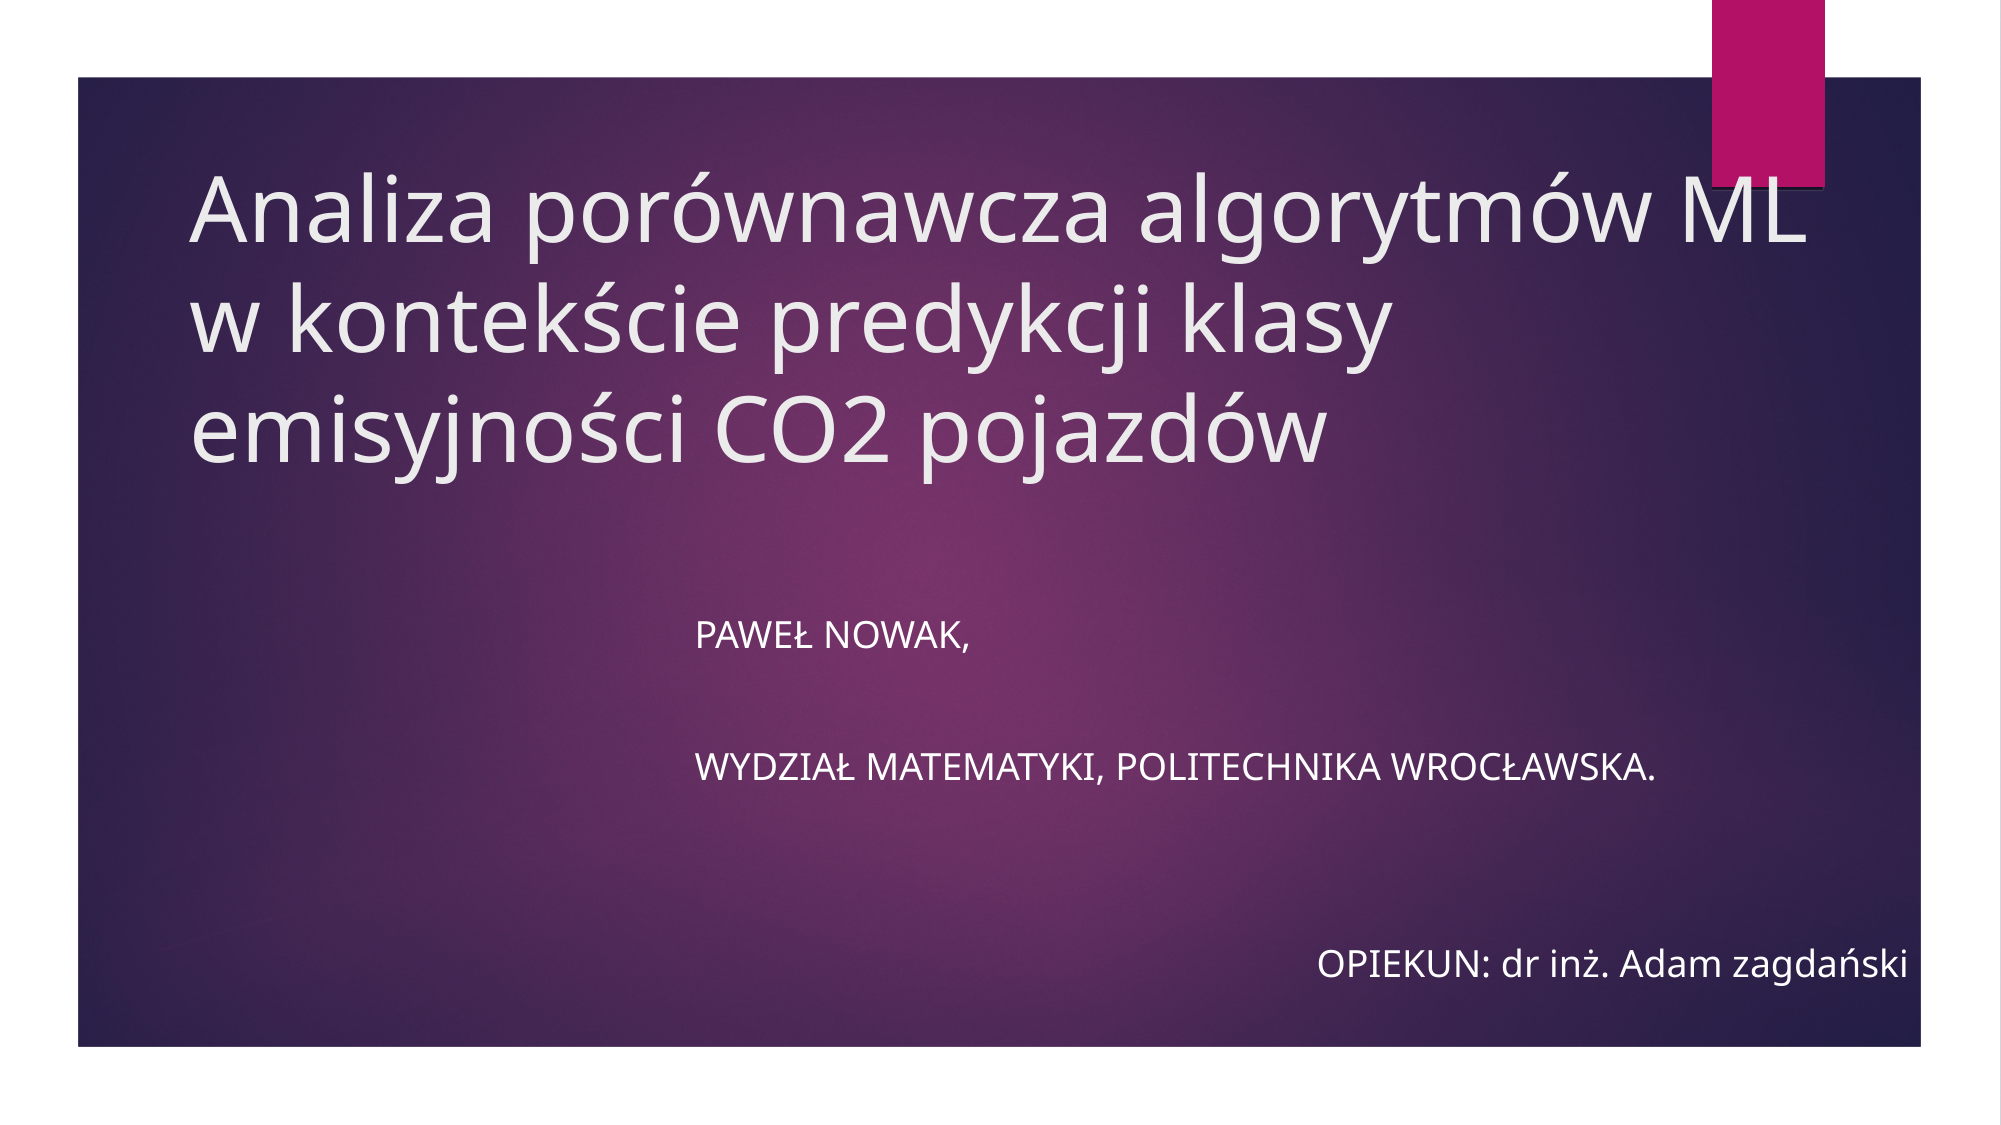

# Analiza porównawcza algorytmów ML w kontekście predykcji klasy emisyjności CO2 pojazdów
PAWEŁ NOWAK,
Wydział matematyki, politechnika wrocławska.
OPIEKUN: dr inż. Adam zagdański